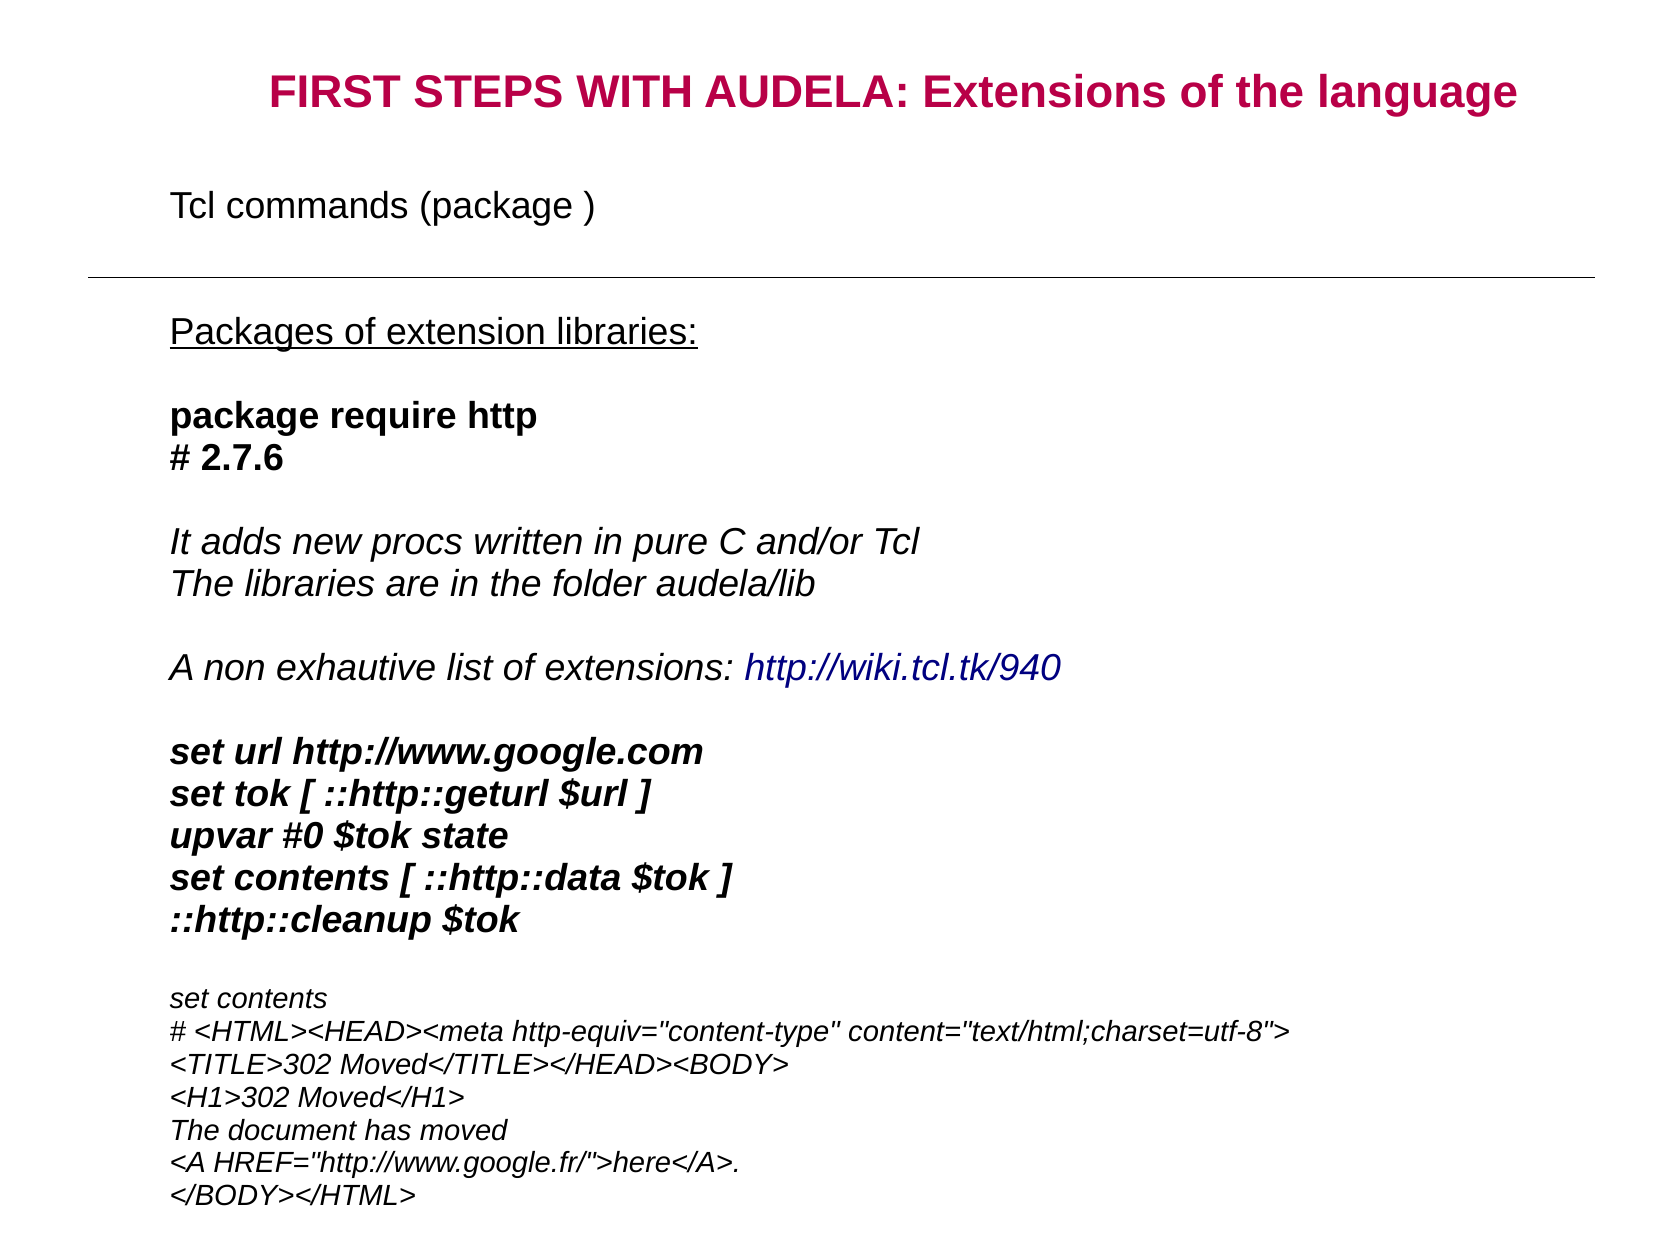

FIRST STEPS WITH AUDELA: Extensions of the language
Tcl commands (package )
Packages of extension libraries:
package require http
# 2.7.6
It adds new procs written in pure C and/or Tcl
The libraries are in the folder audela/lib
A non exhautive list of extensions: http://wiki.tcl.tk/940
set url http://www.google.com
set tok [ ::http::geturl $url ]
upvar #0 $tok state
set contents [ ::http::data $tok ]
::http::cleanup $tok
set contents
# <HTML><HEAD><meta http-equiv="content-type" content="text/html;charset=utf-8">
<TITLE>302 Moved</TITLE></HEAD><BODY>
<H1>302 Moved</H1>
The document has moved
<A HREF="http://www.google.fr/">here</A>.
</BODY></HTML>